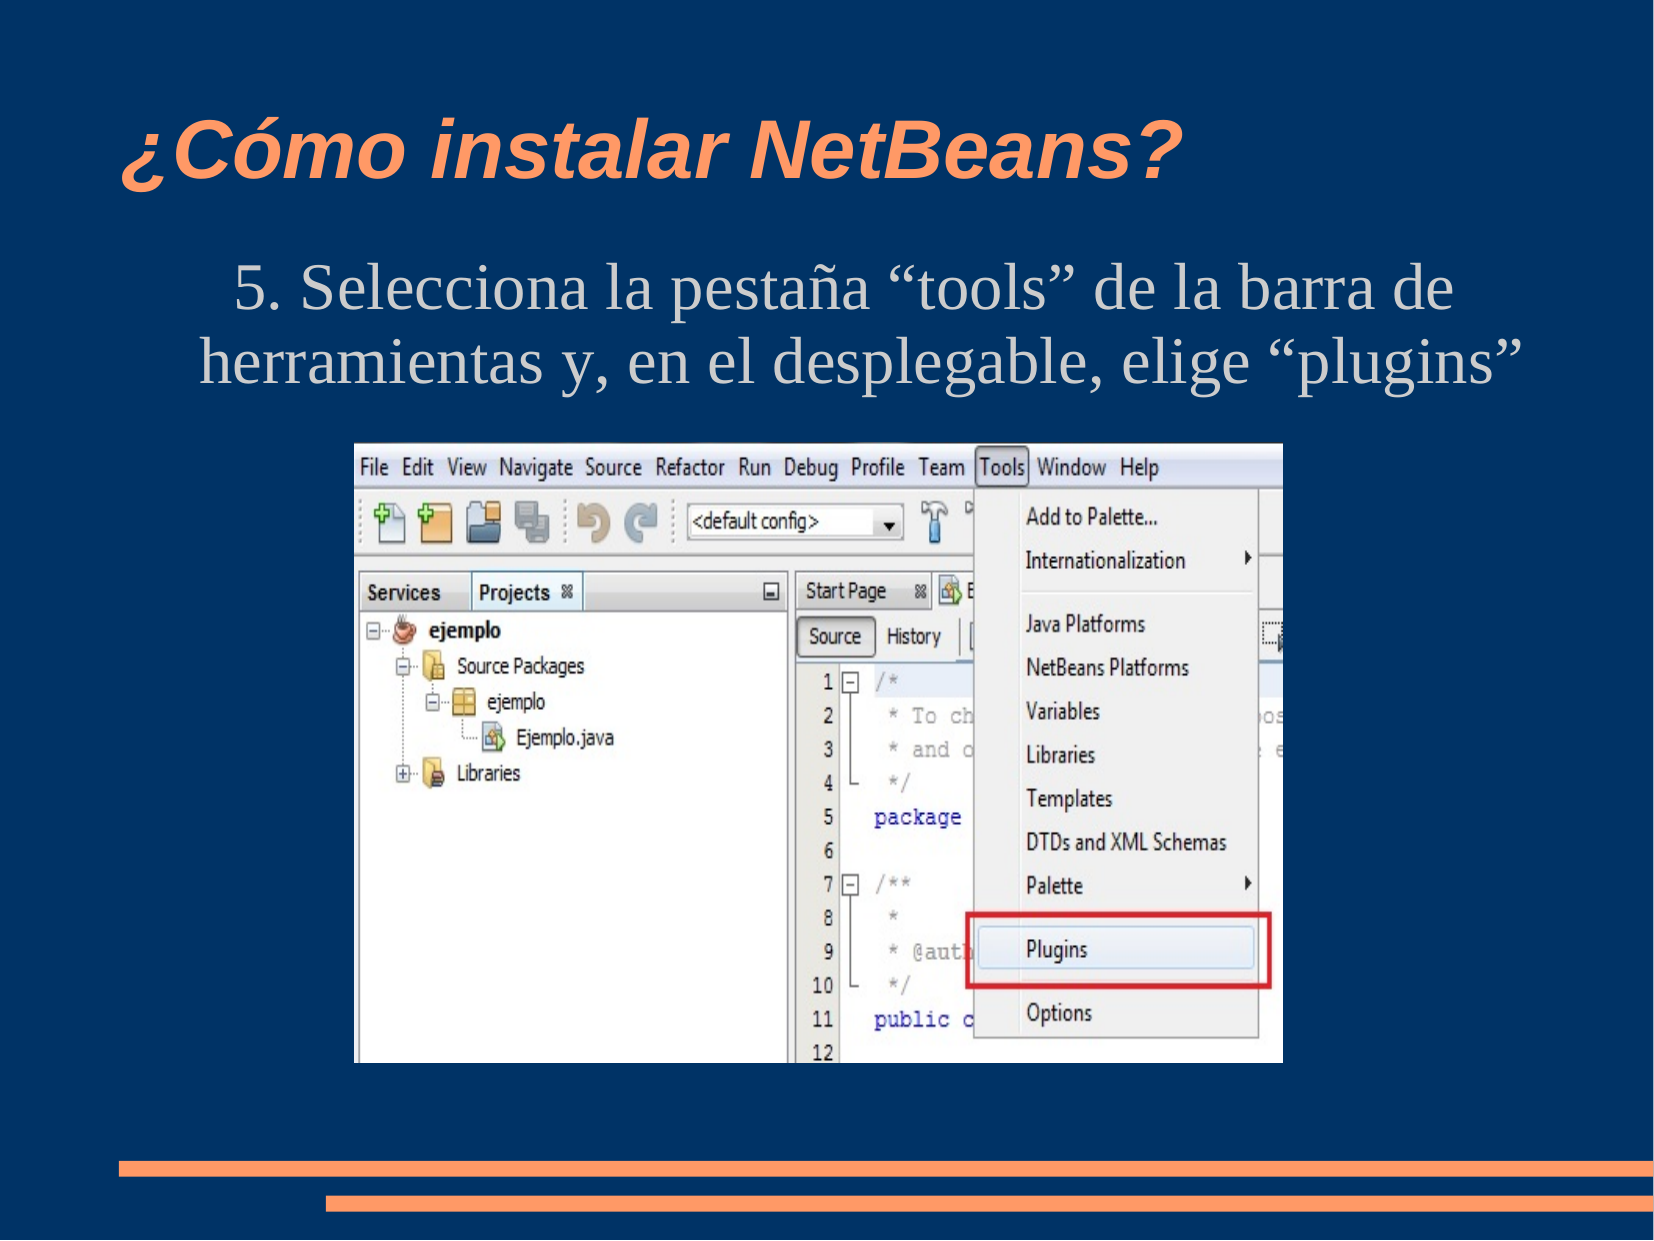

# ¿Cómo instalar NetBeans?
5. Selecciona la pestaña “tools” de la barra de herramientas y, en el desplegable, elige “plugins”